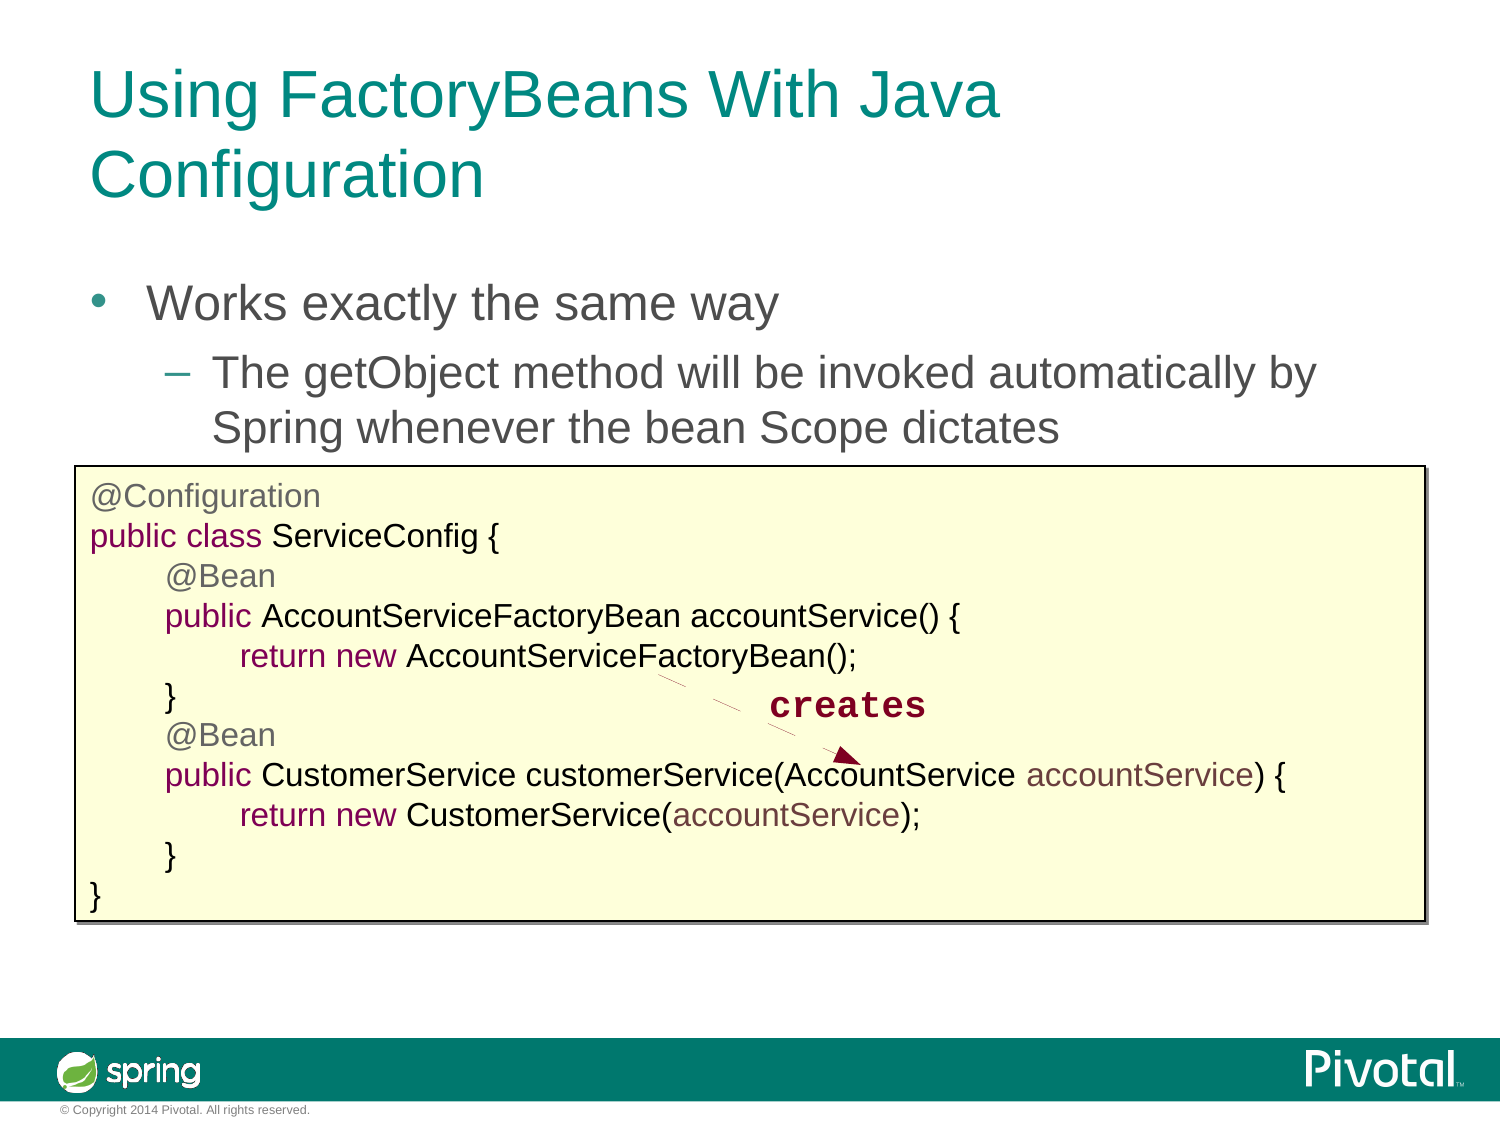

# Using FactoryBeans With Java Configuration
Works exactly the same way
The getObject method will be invoked automatically by Spring whenever the bean Scope dictates
@Configuration
public class ServiceConfig {
	@Bean
	public AccountServiceFactoryBean accountService() {
		return new AccountServiceFactoryBean();
	}
	@Bean
	public CustomerService customerService(AccountService accountService) {
		return new CustomerService(accountService);
	}
}
creates